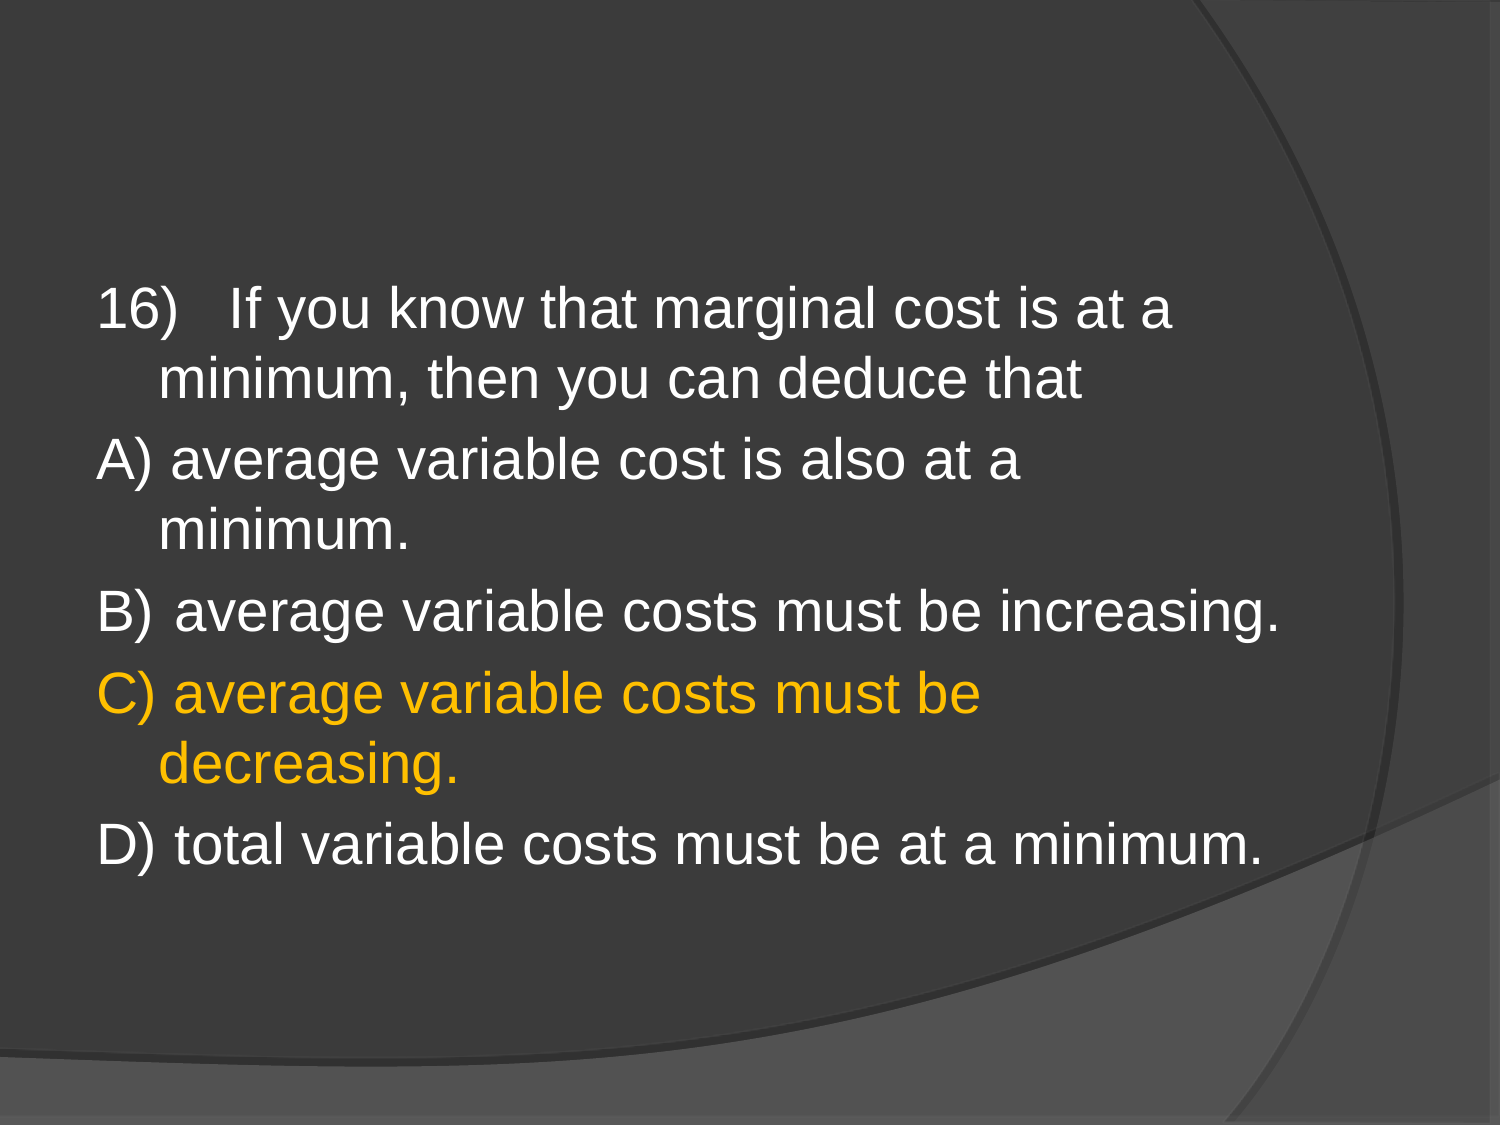

#
16) If you know that marginal cost is at a minimum, then you can deduce that
A) average variable cost is also at a minimum.
B)	 average variable costs must be increasing.
C) average variable costs must be decreasing.
D)	 total variable costs must be at a minimum.